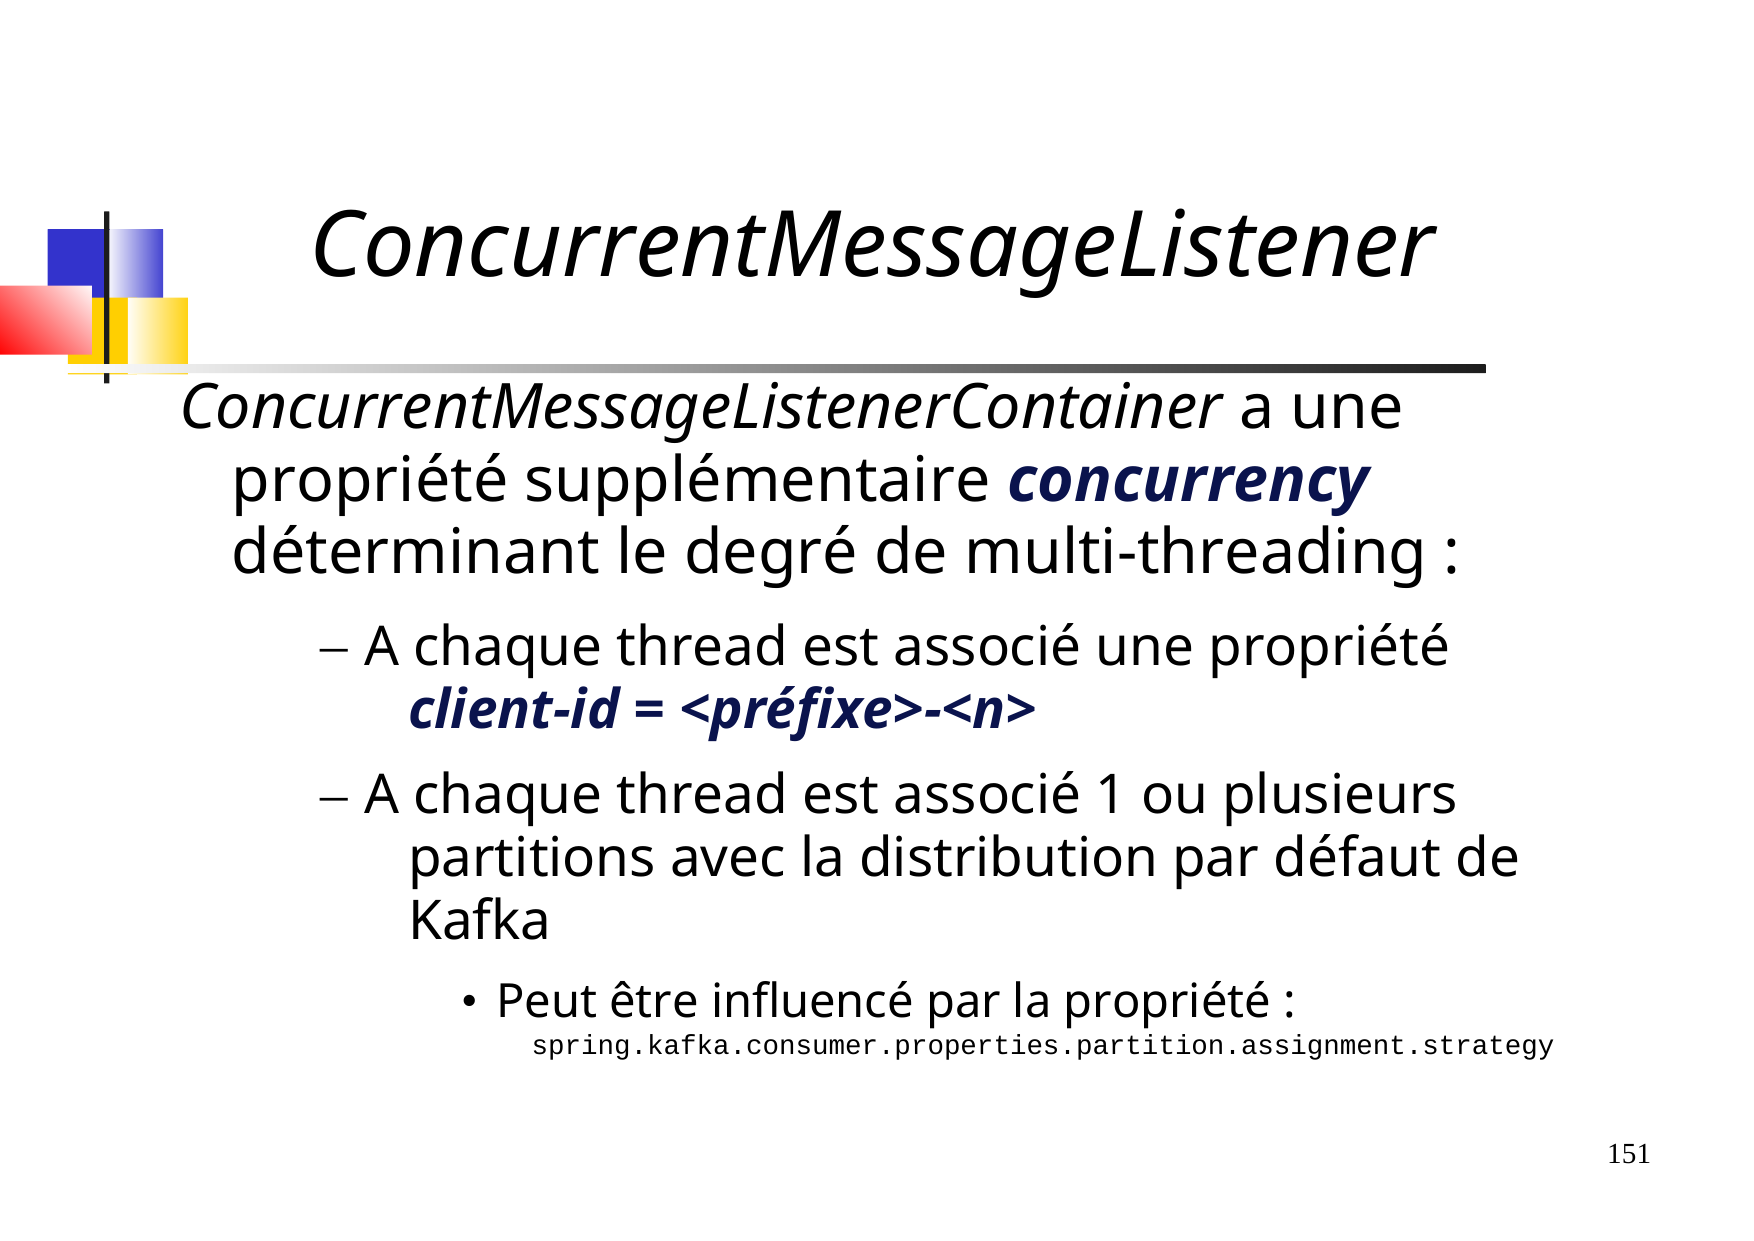

# ConcurrentMessageListener
ConcurrentMessageListenerContainer a une propriété supplémentaire concurrency déterminant le degré de multi-threading :
A chaque thread est associé une propriété client-id = <préfixe>-<n>
A chaque thread est associé 1 ou plusieurs partitions avec la distribution par défaut de Kafka
Peut être influencé par la propriété :
spring.kafka.consumer.properties.partition.assignment.strategy